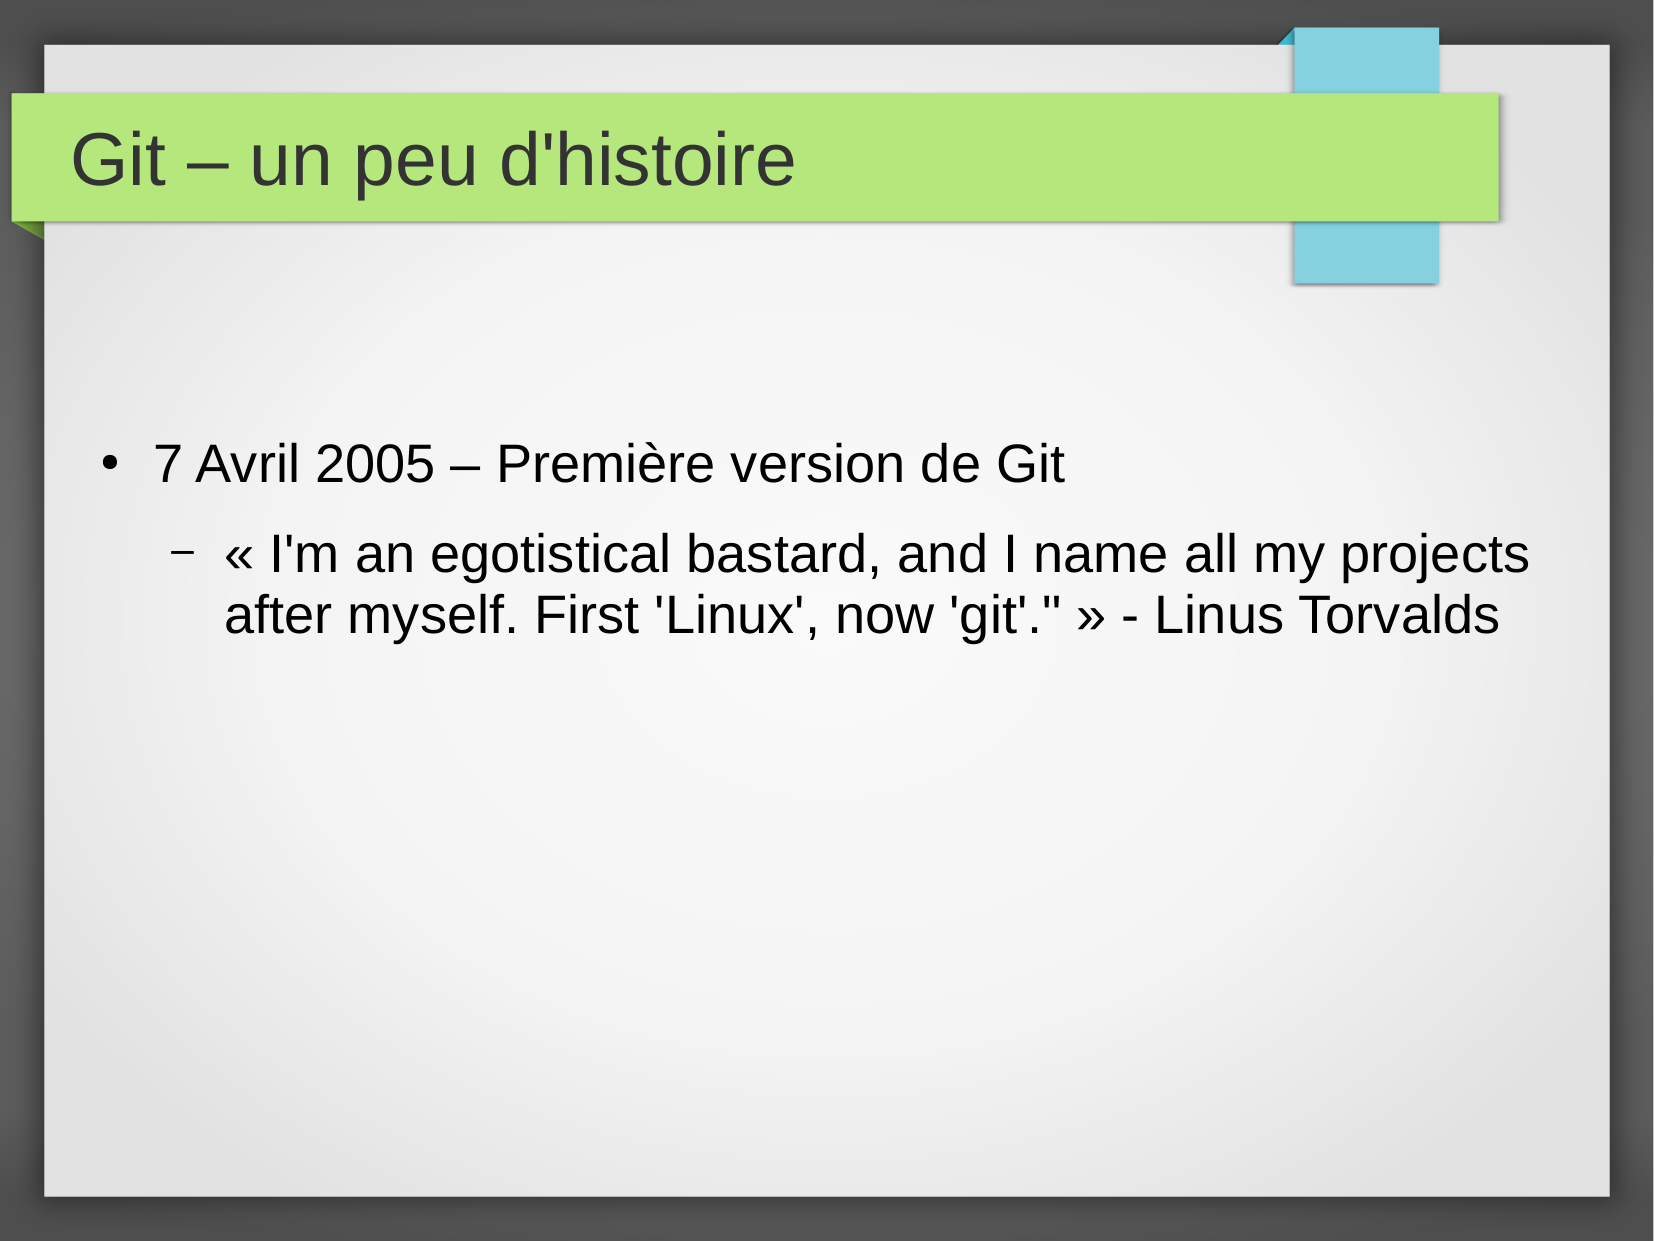

# Git – un peu d'histoire
7 Avril 2005 – Première version de Git
« I'm an egotistical bastard, and I name all my projects after myself. First 'Linux', now 'git'." » - Linus Torvalds